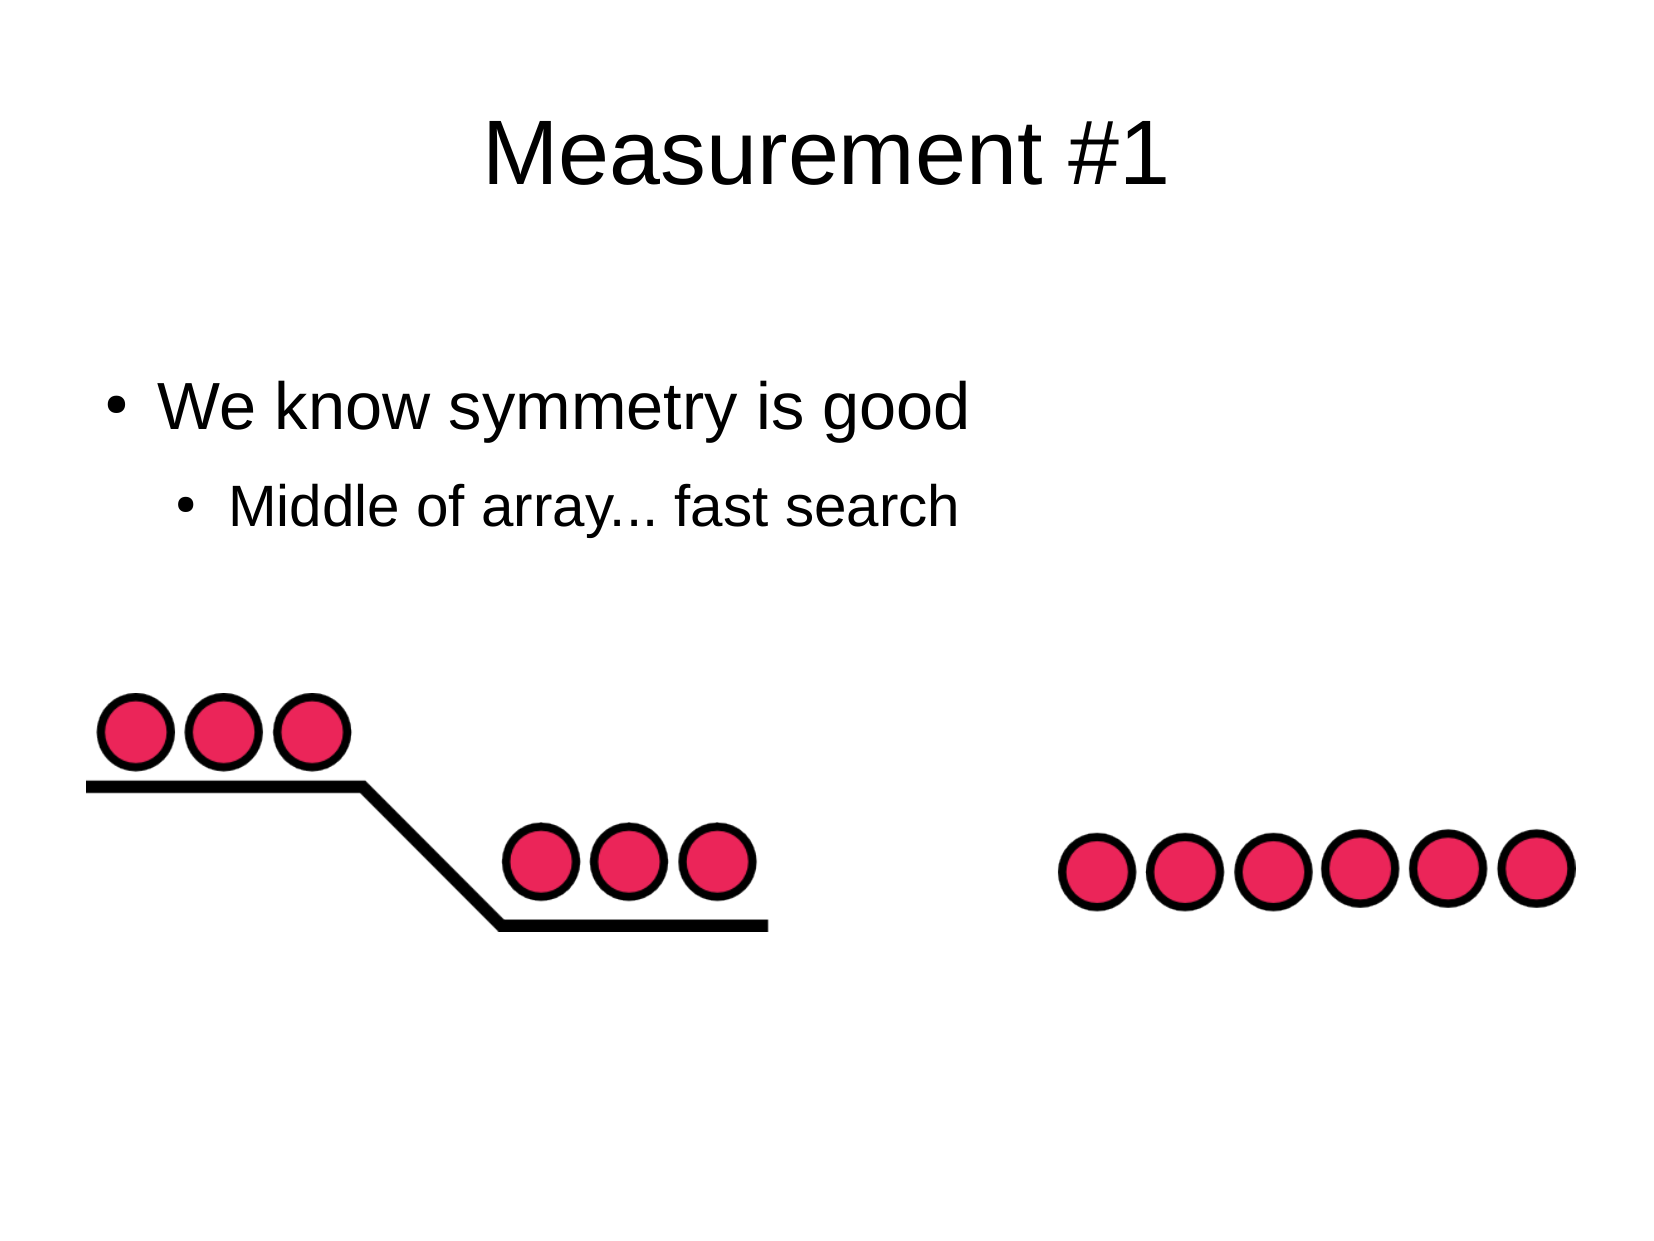

# Measurement #1
We know symmetry is good
Middle of array... fast search